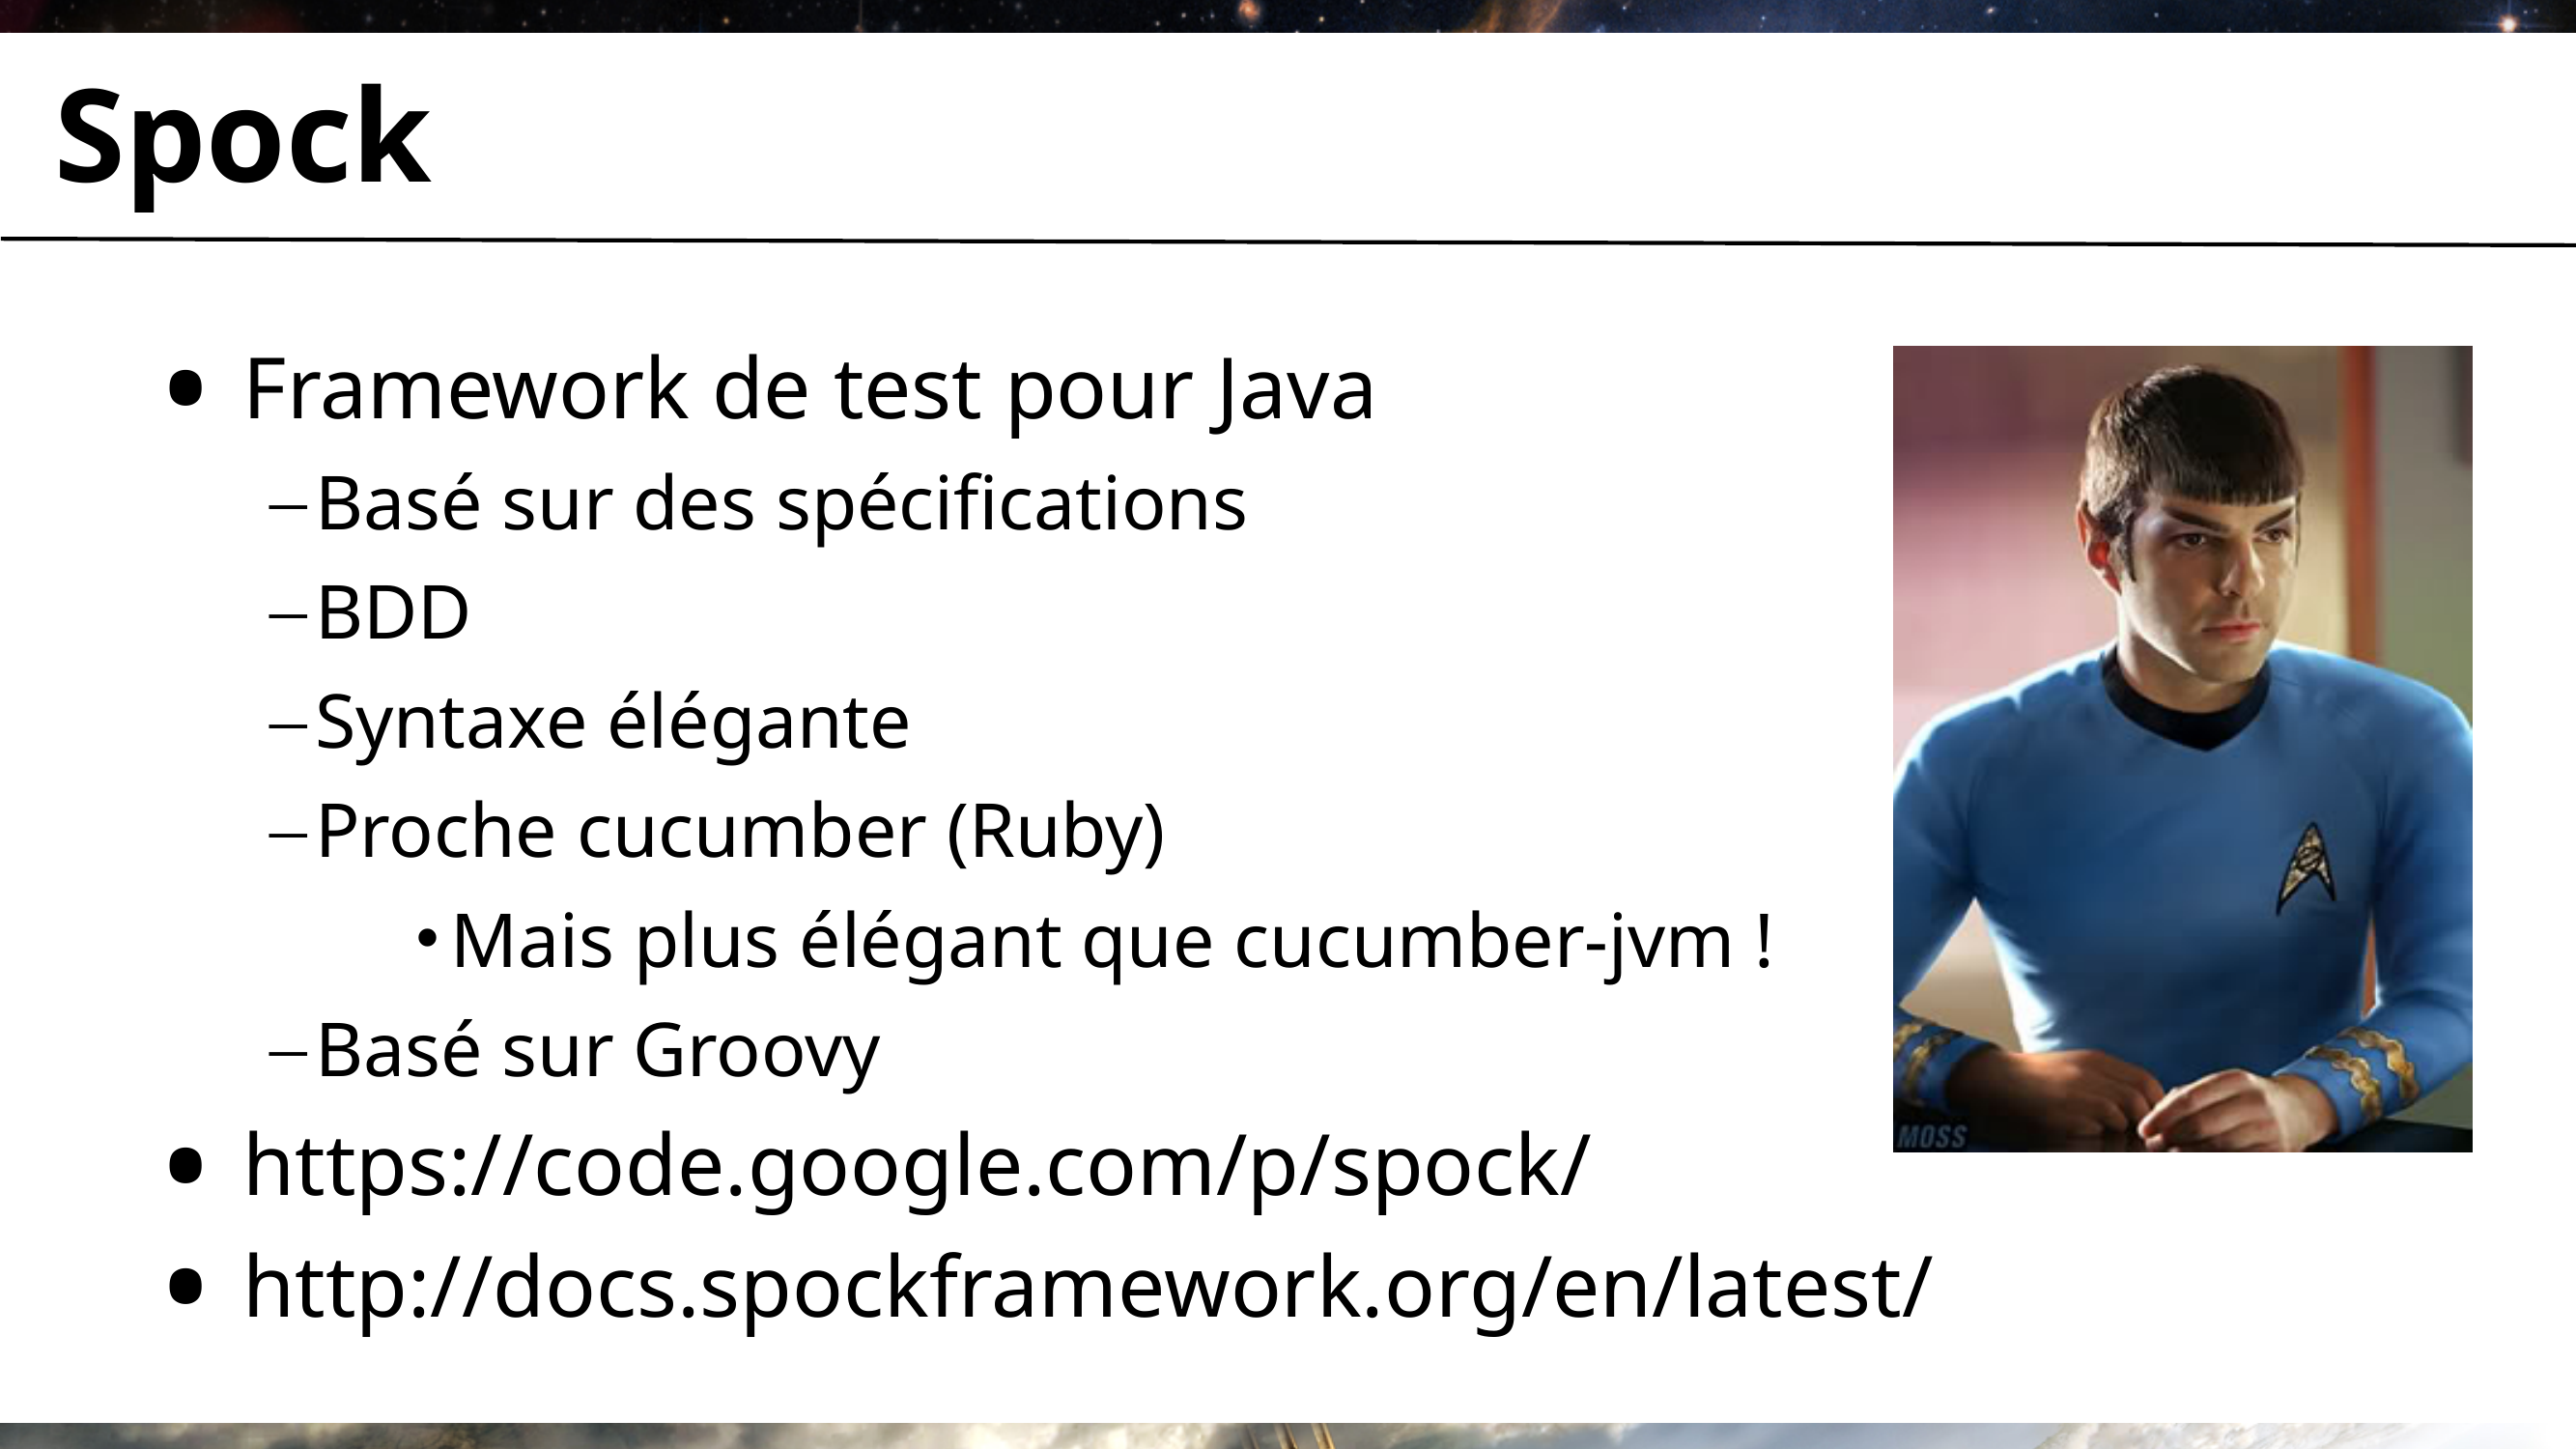

# Spock
Framework de test pour Java
Basé sur des spécifications
BDD
Syntaxe élégante
Proche cucumber (Ruby)
Mais plus élégant que cucumber-jvm !
Basé sur Groovy
https://code.google.com/p/spock/
http://docs.spockframework.org/en/latest/